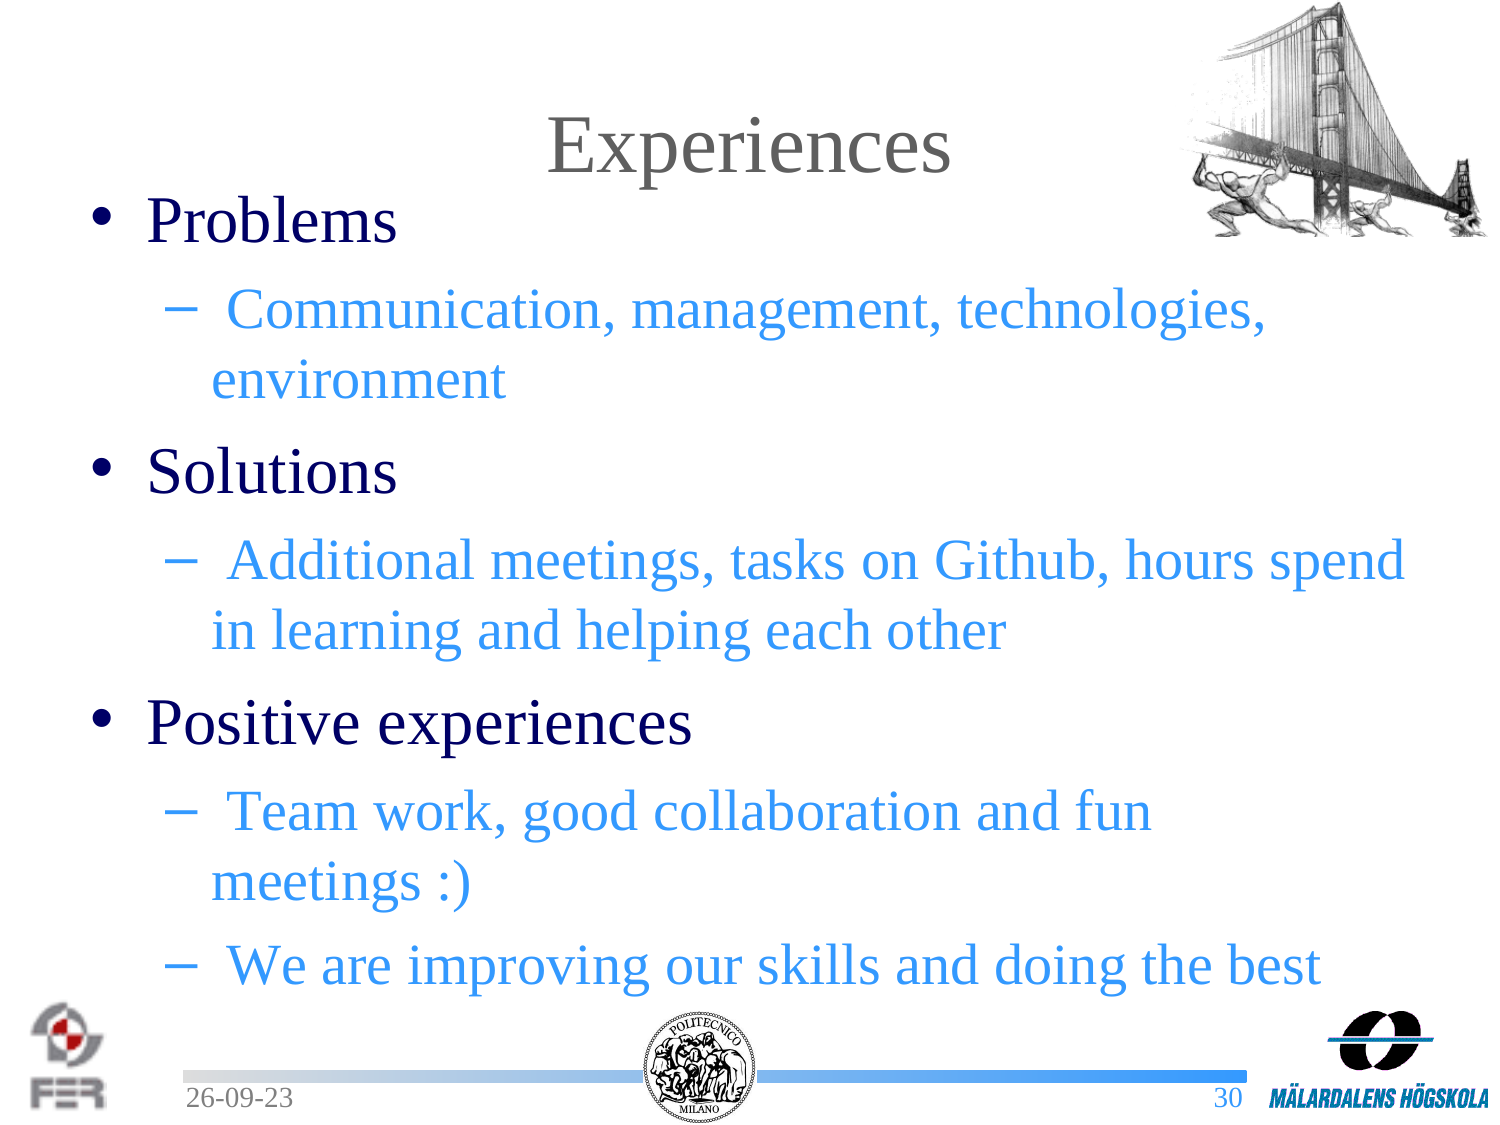

# Experiences
Problems
 Communication, management, technologies, environment
Solutions
 Additional meetings, tasks on Github, hours spend in learning and helping each other
Positive experiences
 Team work, good collaboration and fun meetings :)
 We are improving our skills and doing the best
26-08-21